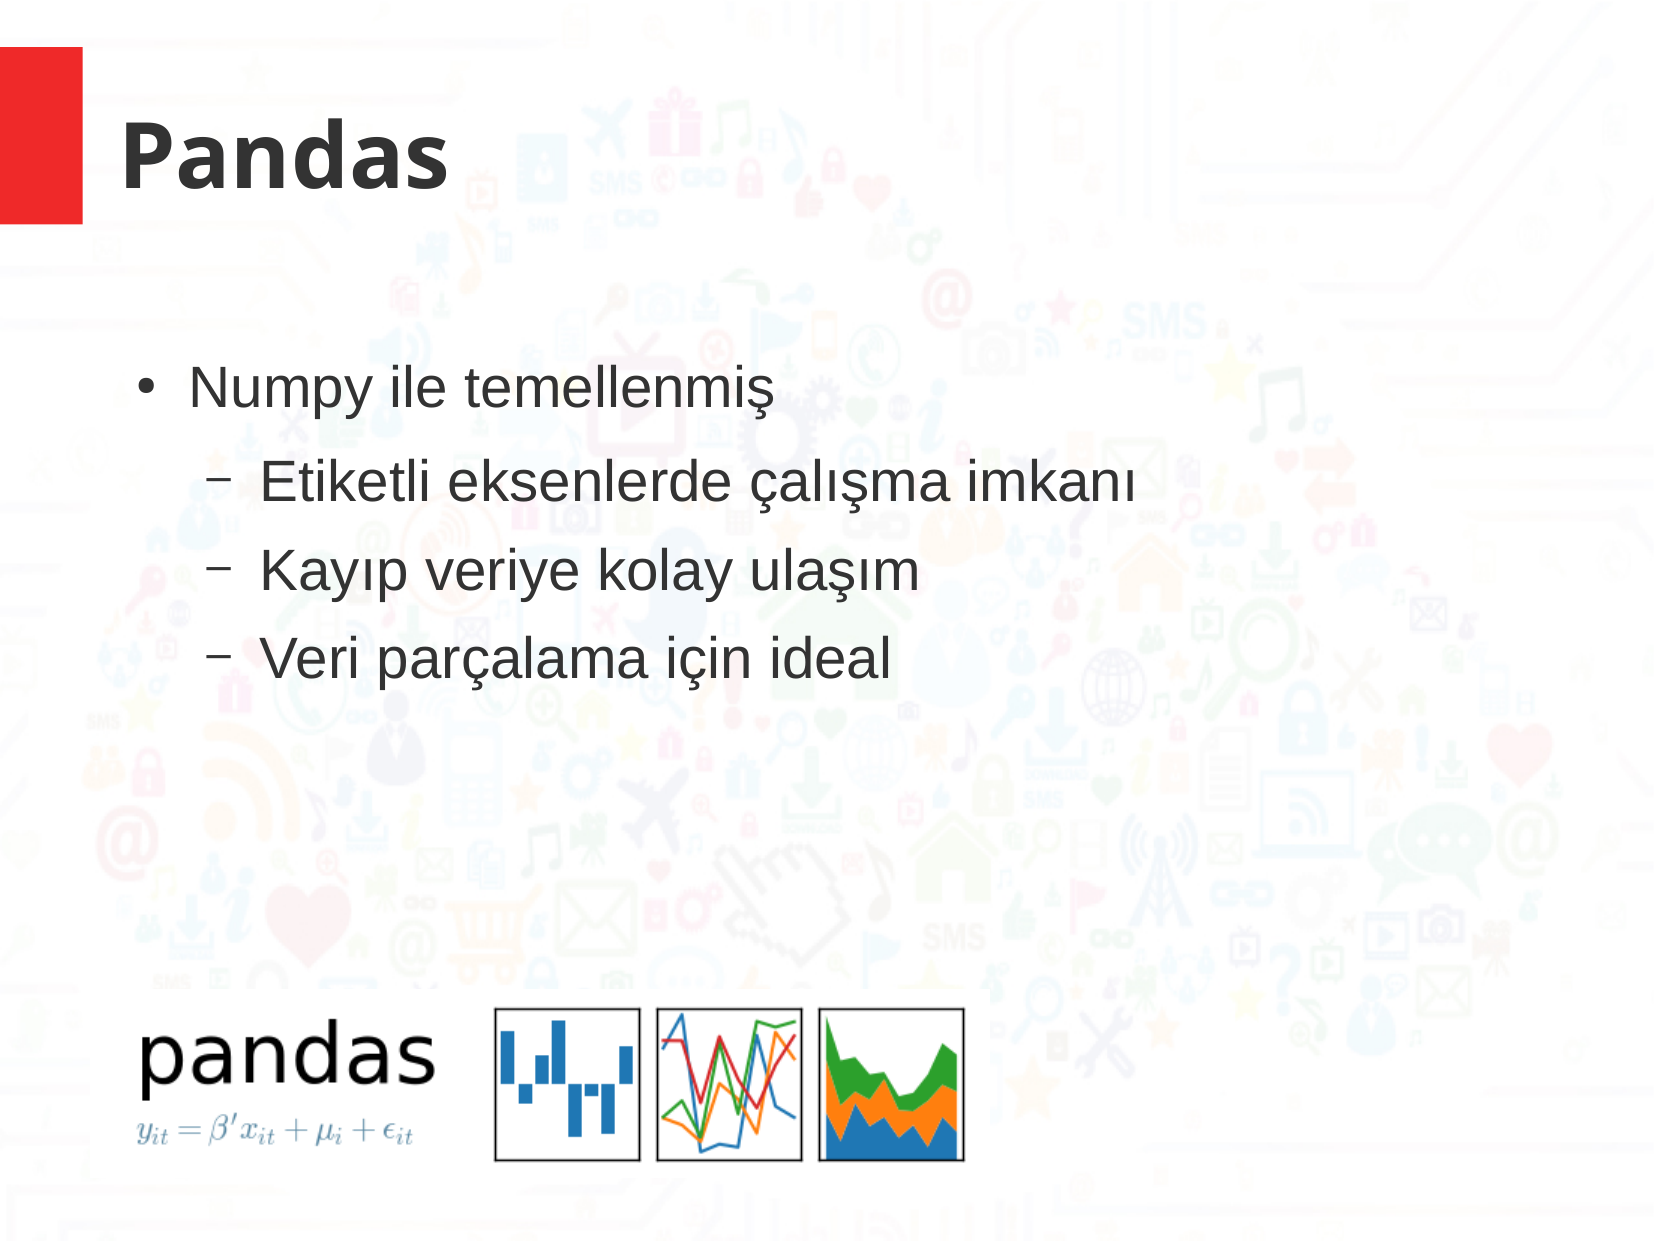

# Pandas
Numpy ile temellenmiş
Etiketli eksenlerde çalışma imkanı
Kayıp veriye kolay ulaşım
Veri parçalama için ideal